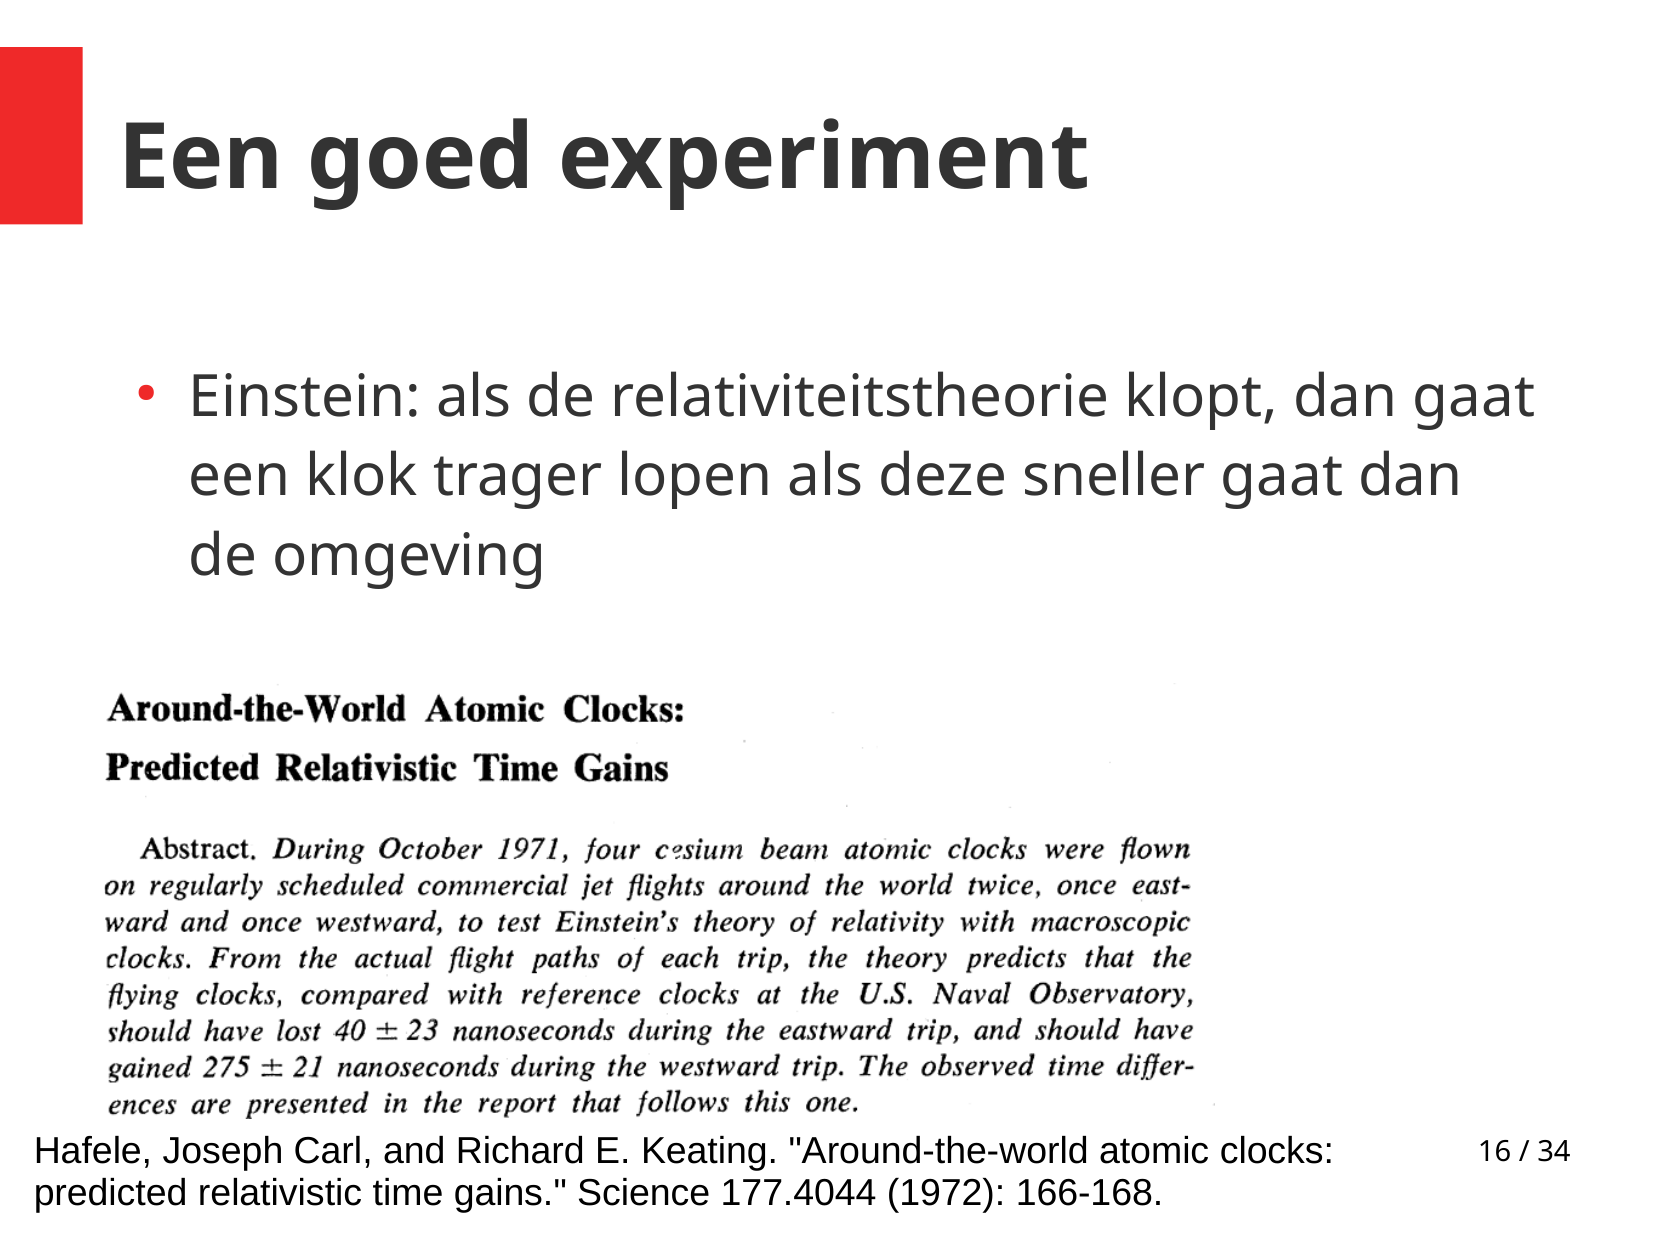

# Een goed experiment
Einstein: als de relativiteitstheorie klopt, dan gaat een klok trager lopen als deze sneller gaat dan de omgeving
Hafele, Joseph Carl, and Richard E. Keating. "Around-the-world atomic clocks: predicted relativistic time gains." Science 177.4044 (1972): 166-168.
16